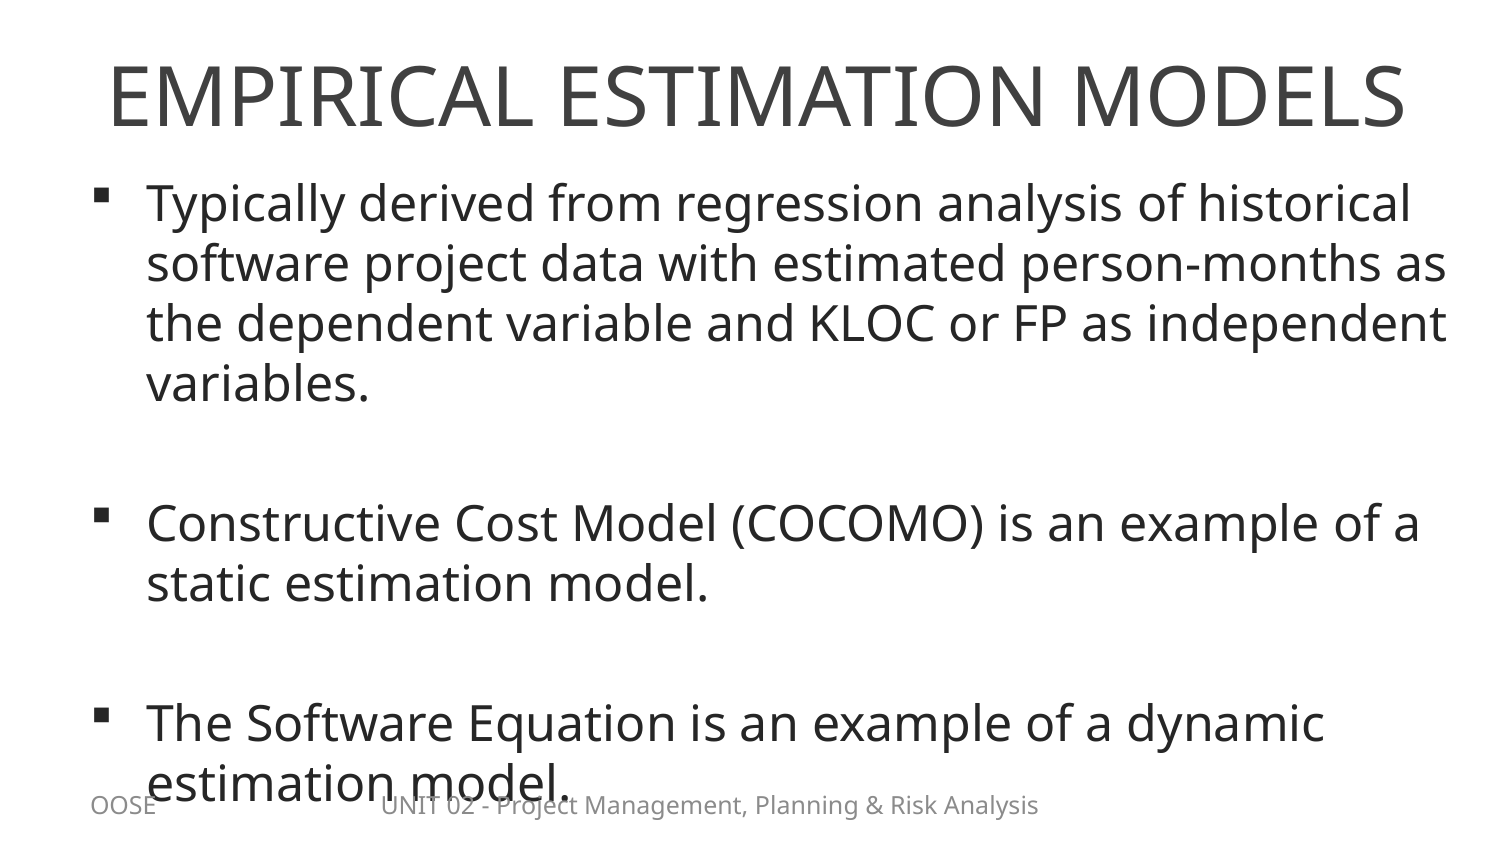

# Empirical Estimation Models
Typically derived from regression analysis of historical software project data with estimated person-months as the dependent variable and KLOC or FP as independent variables.
Constructive Cost Model (COCOMO) is an example of a static estimation model.
The Software Equation is an example of a dynamic estimation model.
OOSE
UNIT 02 - Project Management, Planning & Risk Analysis